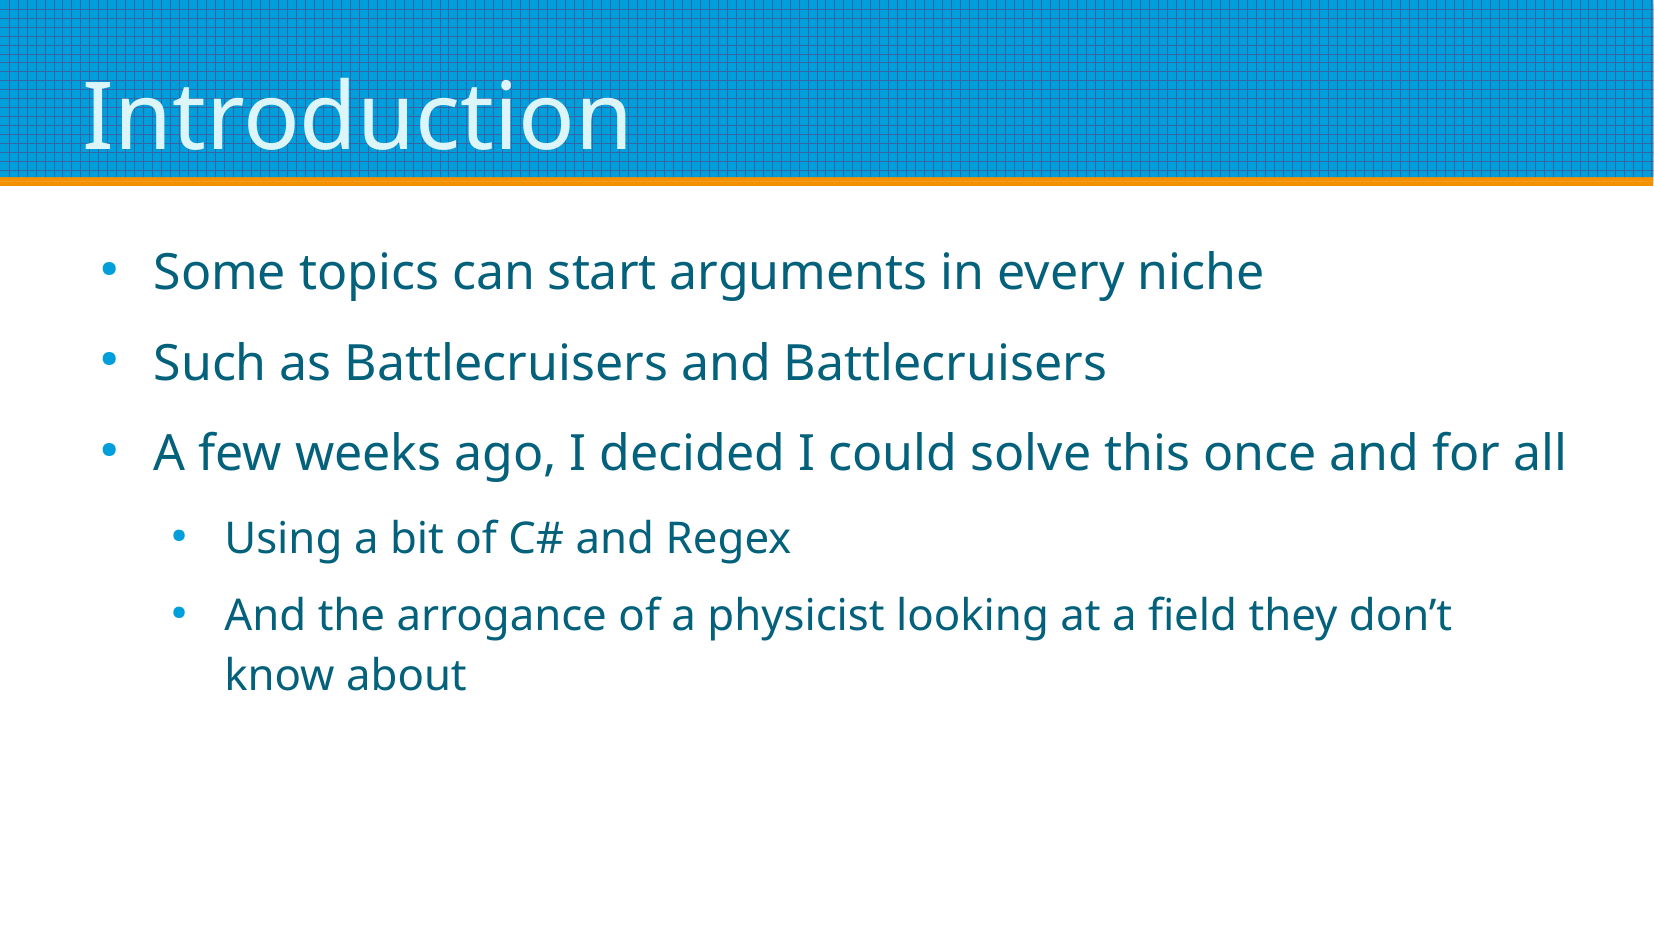

# Introduction
Some topics can start arguments in every niche
Such as Battlecruisers and Battlecruisers
A few weeks ago, I decided I could solve this once and for all
Using a bit of C# and Regex
And the arrogance of a physicist looking at a field they don’t know about